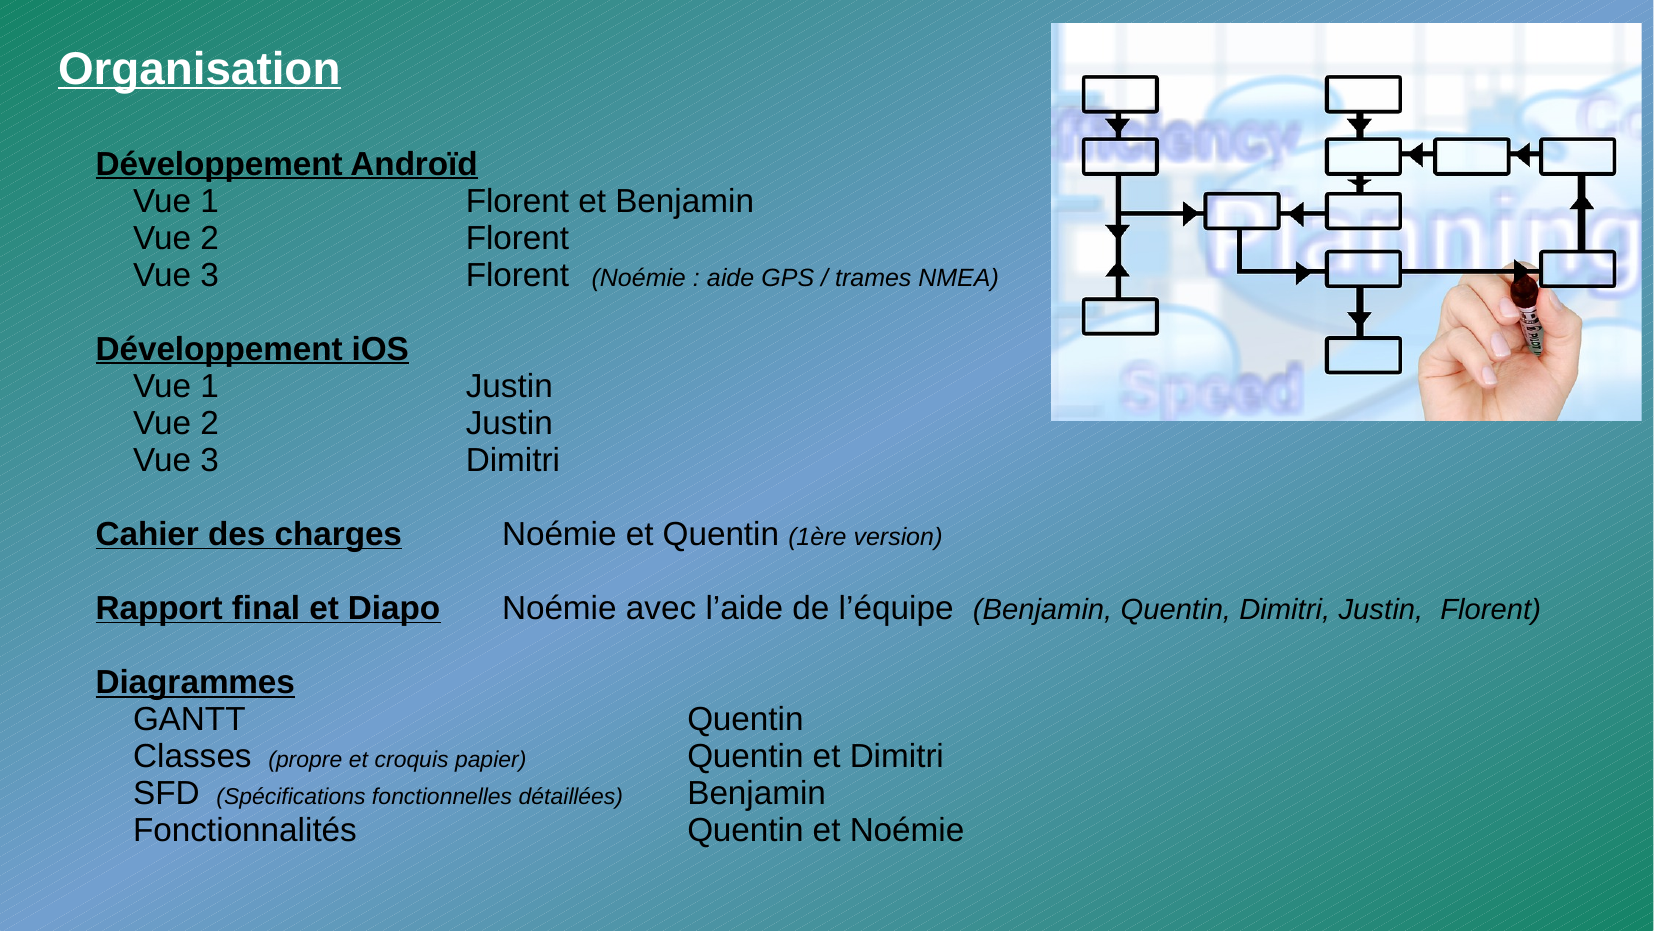

Organisation
Développement Androïd
Vue 1				Florent et Benjamin
Vue 2				Florent
Vue 3				Florent (Noémie : aide GPS / trames NMEA)
Développement iOS
Vue 1				Justin
Vue 2				Justin
Vue 3				Dimitri
Cahier des charges		Noémie et Quentin (1ère version)
Rapport final et Diapo	Noémie avec l’aide de l’équipe (Benjamin, Quentin, Dimitri, Justin, Florent)
Diagrammes
GANTT						Quentin
Classes (propre et croquis papier)			Quentin et Dimitri
SFD (Spécifications fonctionnelles détaillées)	Benjamin
Fonctionnalités					Quentin et Noémie